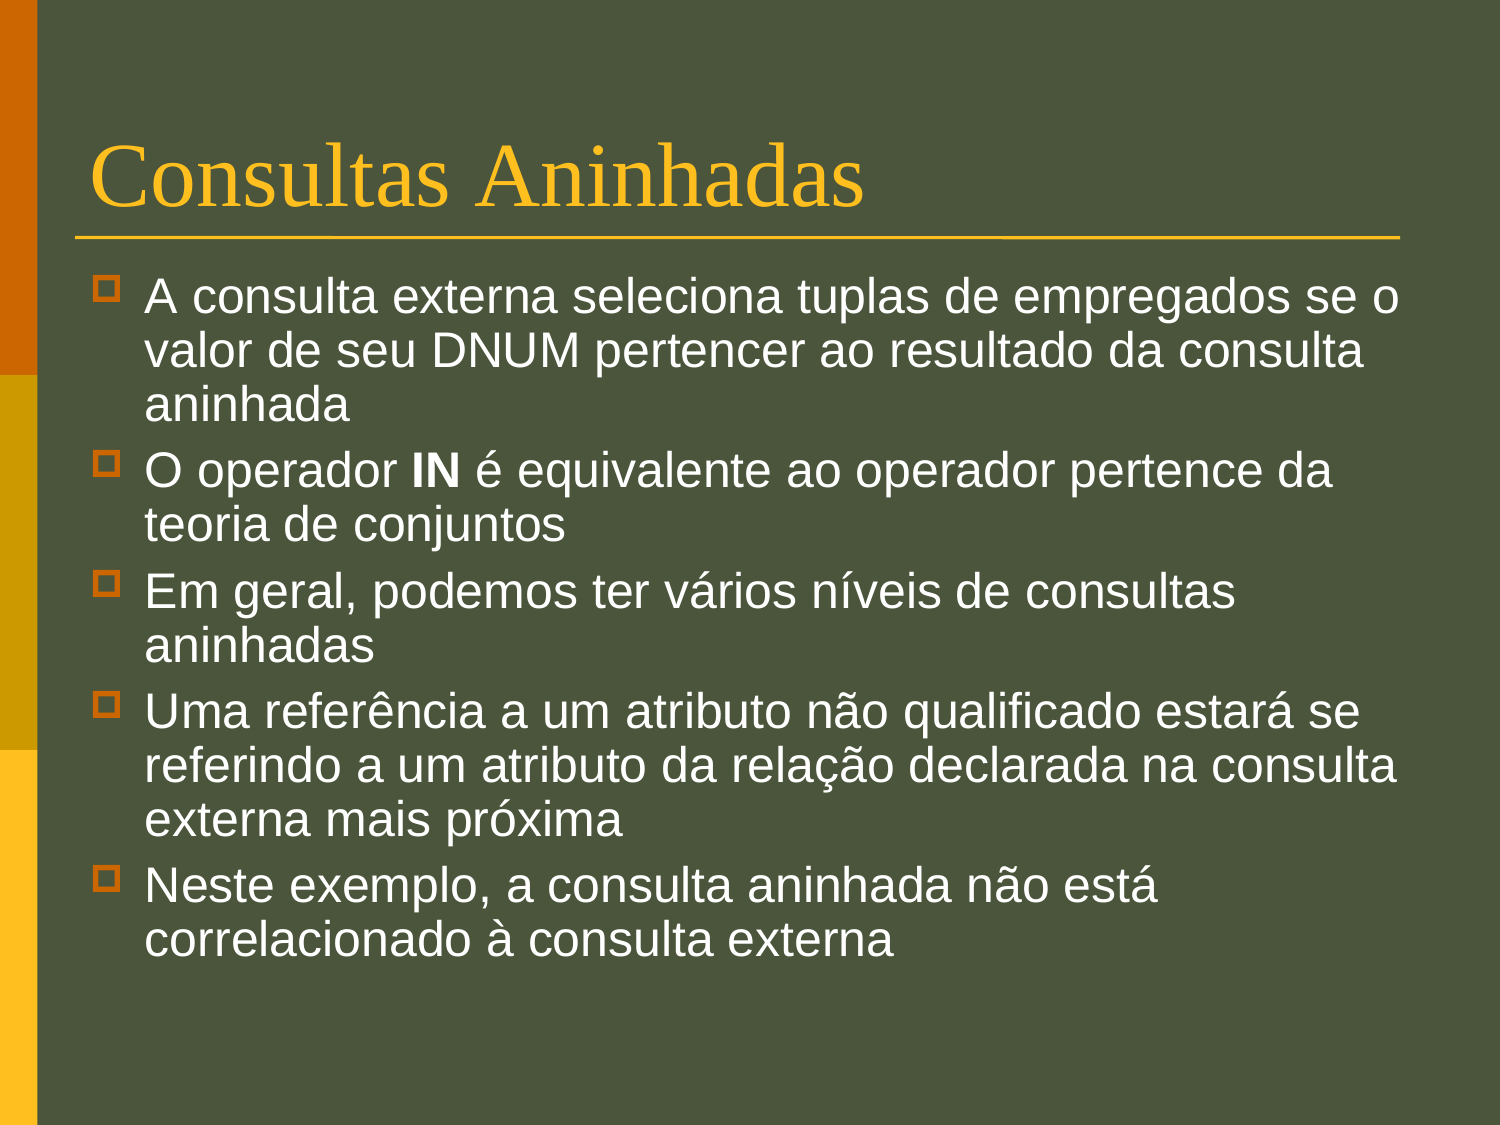

# Consultas Aninhadas
A consulta externa seleciona tuplas de empregados se o valor de seu DNUM pertencer ao resultado da consulta aninhada
O operador IN é equivalente ao operador pertence da teoria de conjuntos
Em geral, podemos ter vários níveis de consultas aninhadas
Uma referência a um atributo não qualificado estará se referindo a um atributo da relação declarada na consulta externa mais próxima
Neste exemplo, a consulta aninhada não está correlacionado à consulta externa